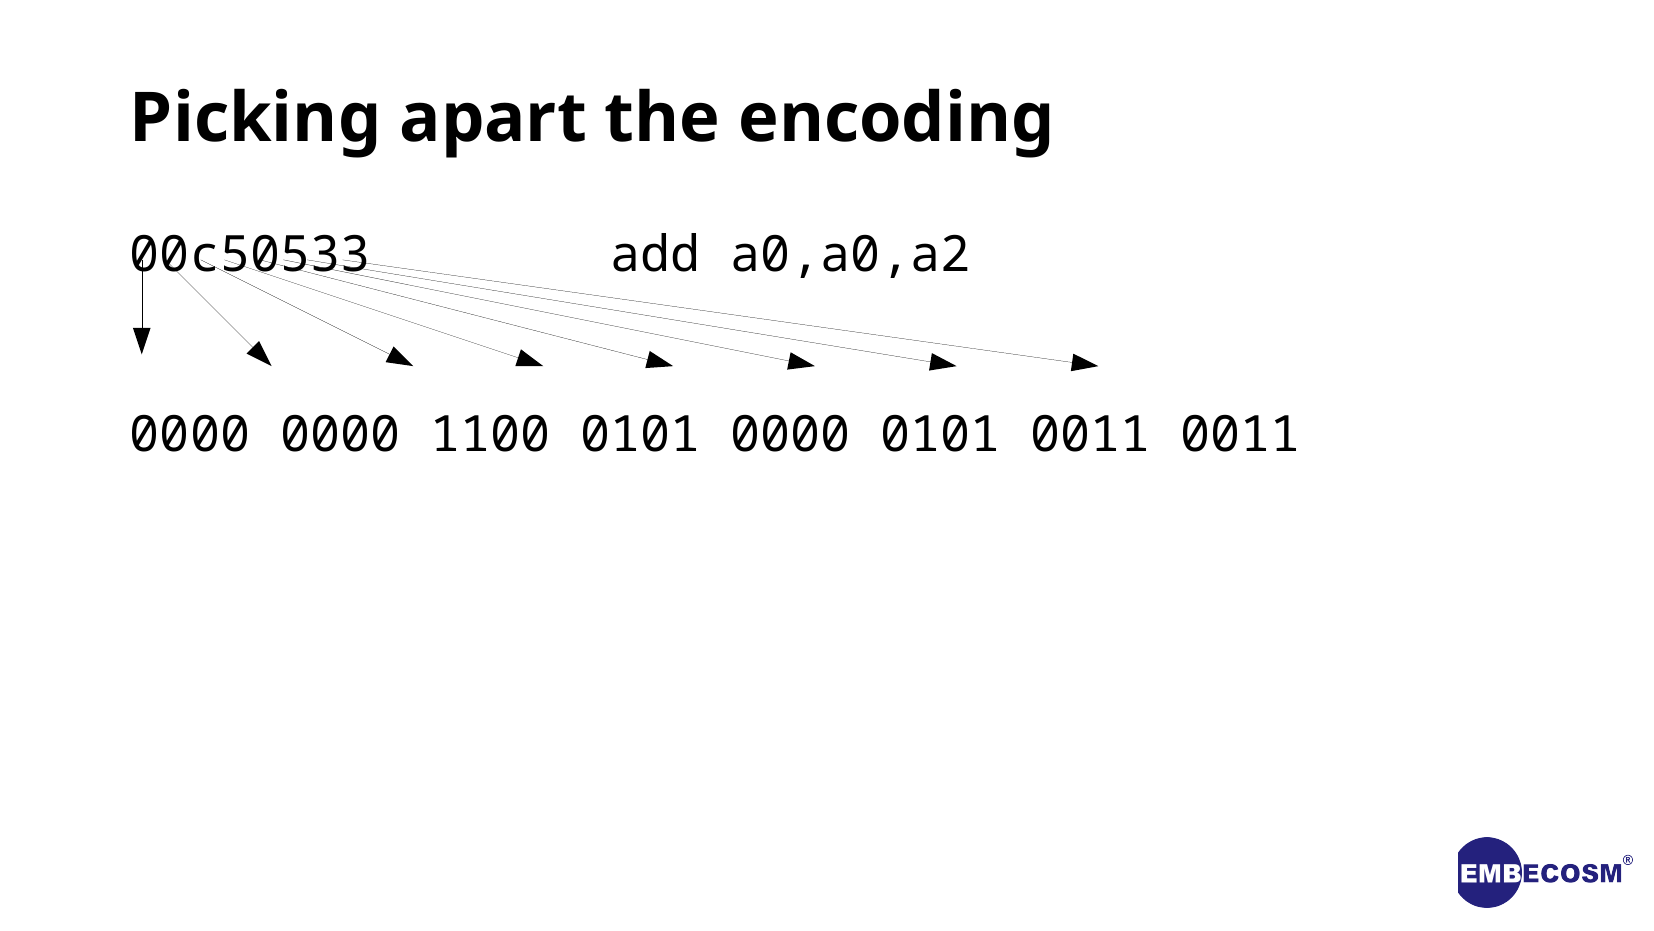

# Picking apart the encoding
00c50533 add a0,a0,a2
0000 0000 1100 0101 0000 0101 0011 0011